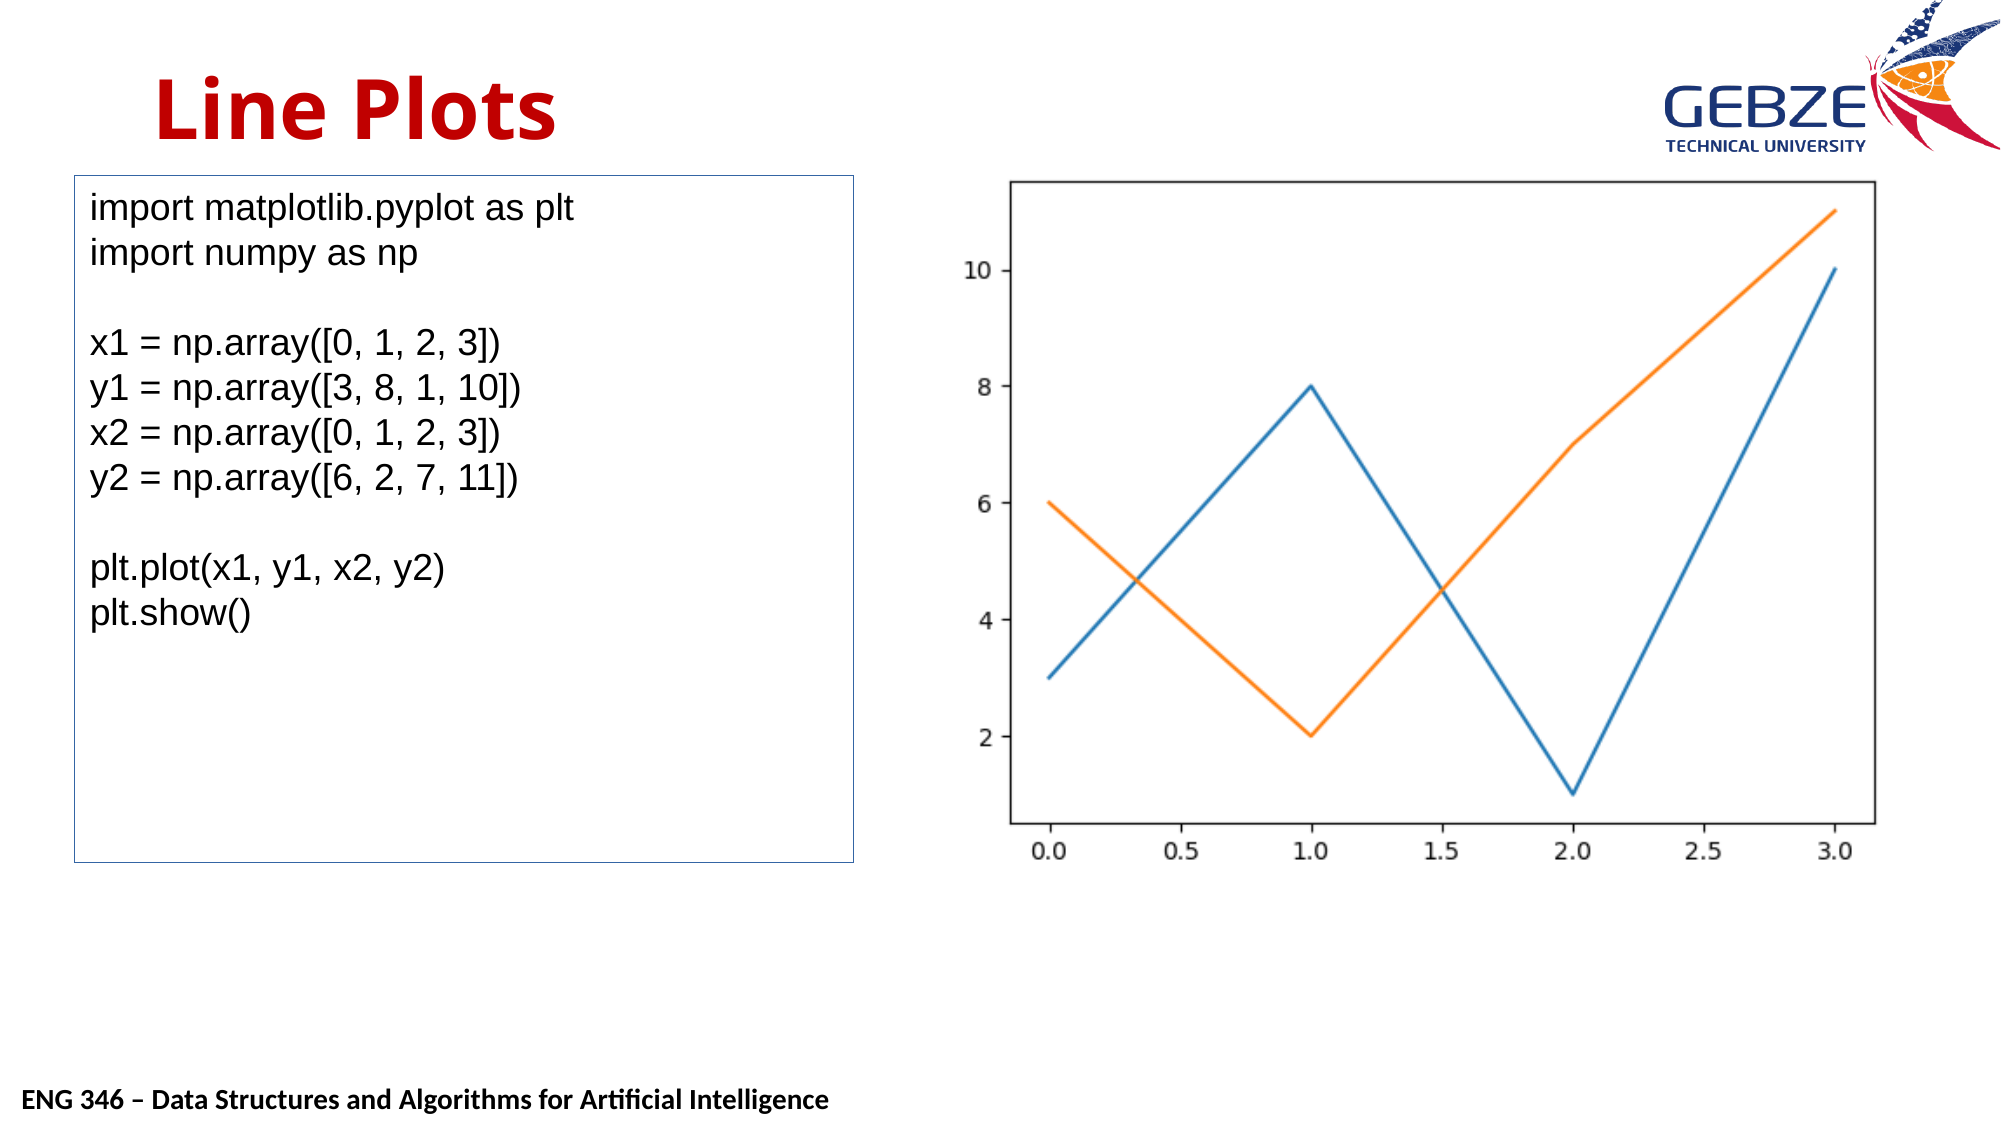

# Line Plots
import matplotlib.pyplot as plt
import numpy as np
x1 = np.array([0, 1, 2, 3])
y1 = np.array([3, 8, 1, 10])
x2 = np.array([0, 1, 2, 3])
y2 = np.array([6, 2, 7, 11])
plt.plot(x1, y1, x2, y2)
plt.show()